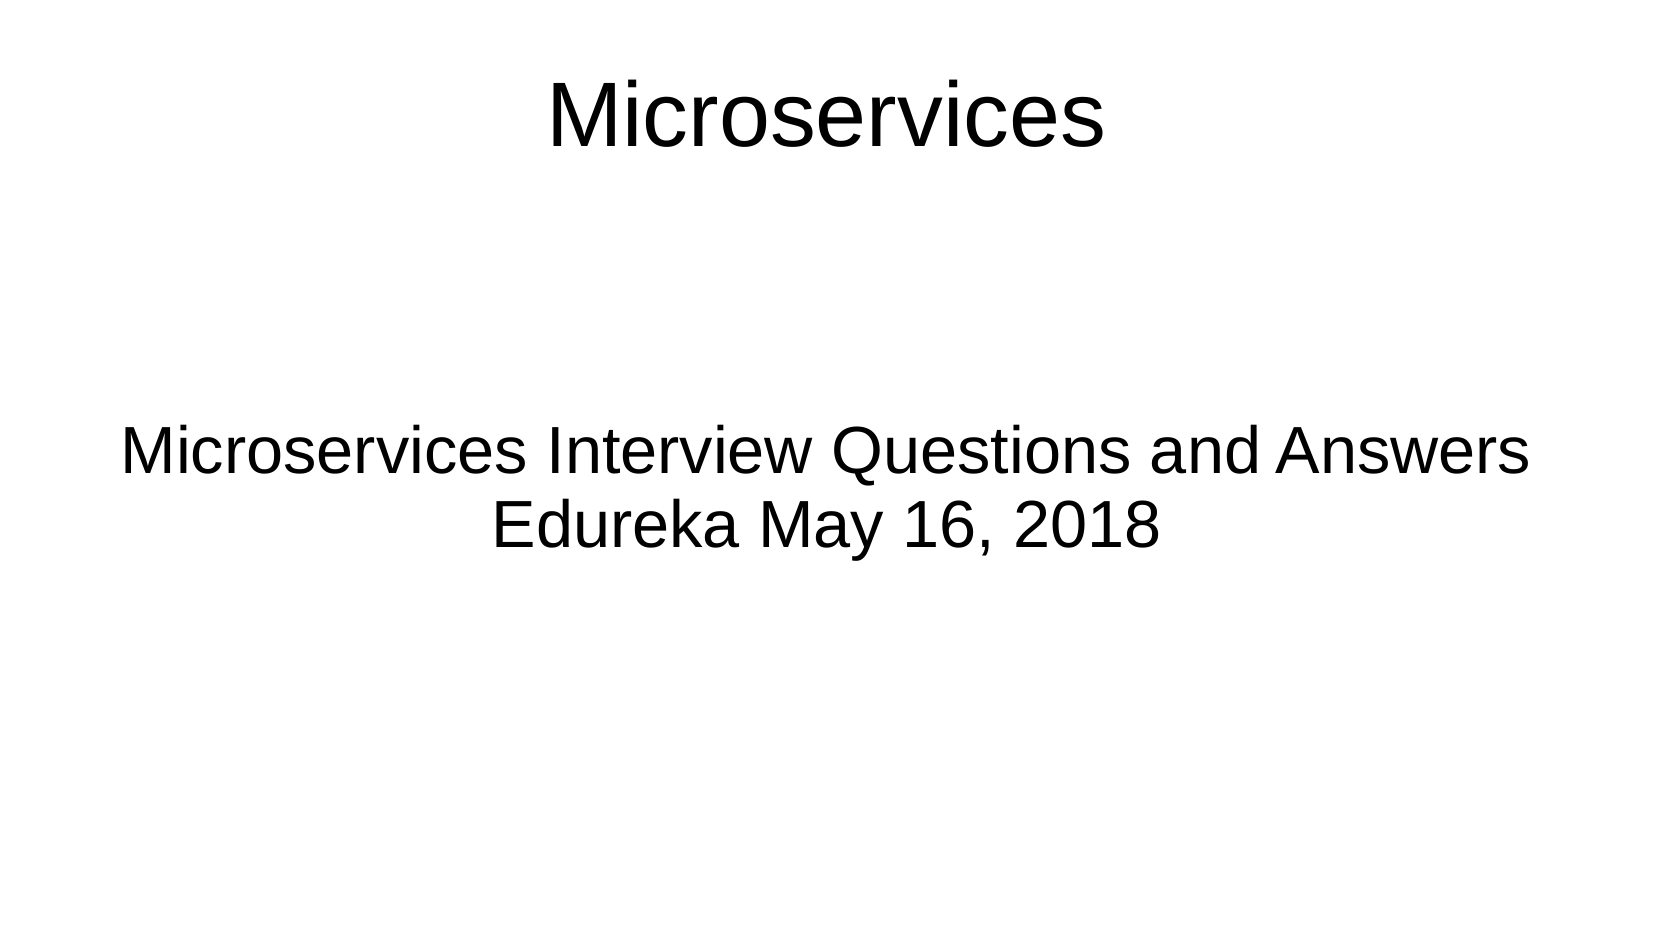

# Microservices
Microservices Interview Questions and Answers
Edureka May 16, 2018